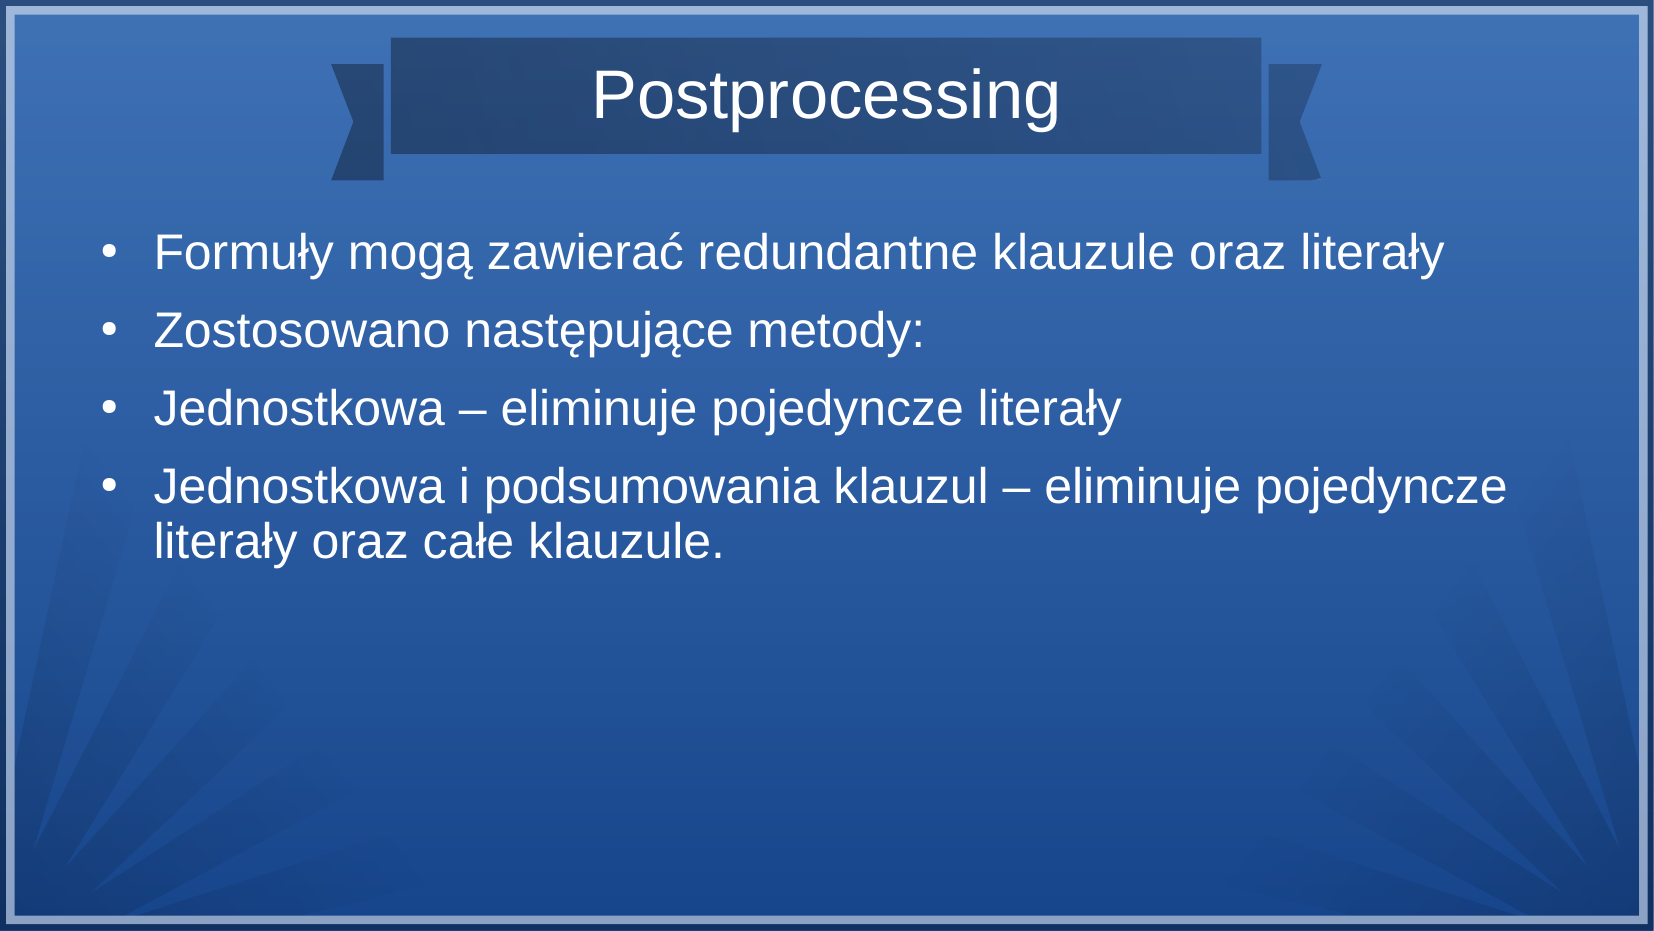

# Postprocessing
Formuły mogą zawierać redundantne klauzule oraz literały
Zostosowano następujące metody:
Jednostkowa – eliminuje pojedyncze literały
Jednostkowa i podsumowania klauzul – eliminuje pojedyncze literały oraz całe klauzule.